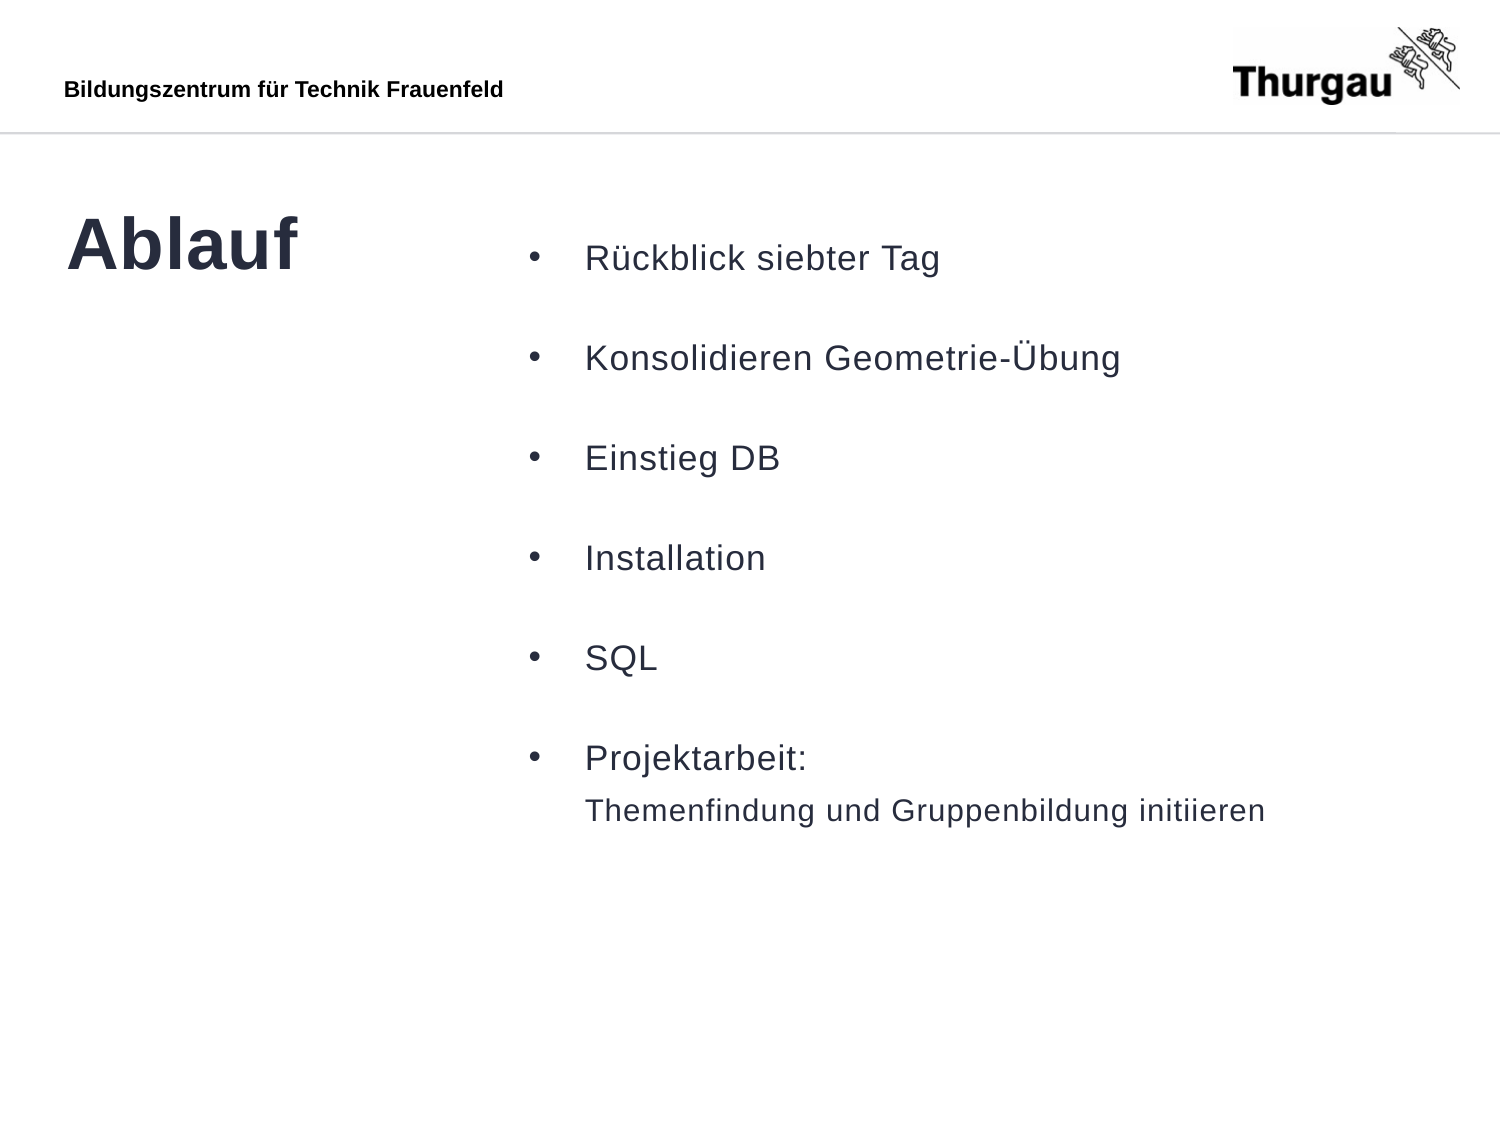

Bildungszentrum für Technik Frauenfeld
Ablauf
Rückblick siebter Tag
Konsolidieren Geometrie-Übung
Einstieg DB
Installation
SQL
Projektarbeit:
Themenfindung und Gruppenbildung initiieren